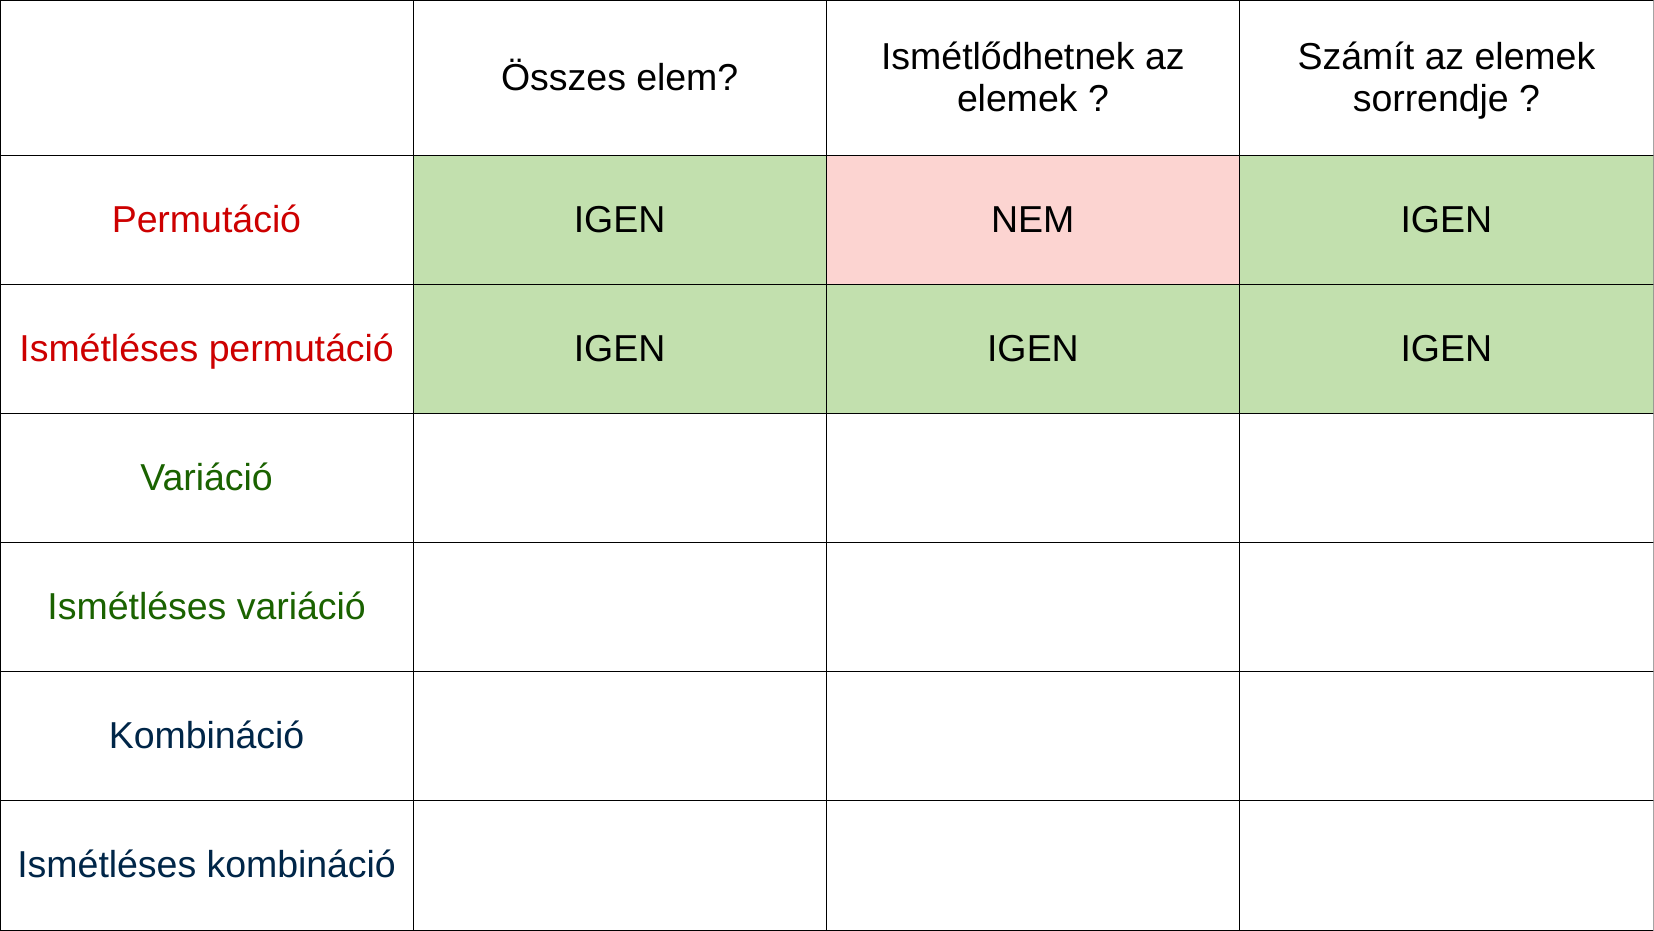

| | Összes elem? | Ismétlődhetnek az elemek ? | Számít az elemek sorrendje ? |
| --- | --- | --- | --- |
| Permutáció | IGEN | NEM | IGEN |
| Ismétléses permutáció | IGEN | IGEN | IGEN |
| Variáció | | | |
| Ismétléses variáció | | | |
| Kombináció | | | |
| Ismétléses kombináció | | | |
#